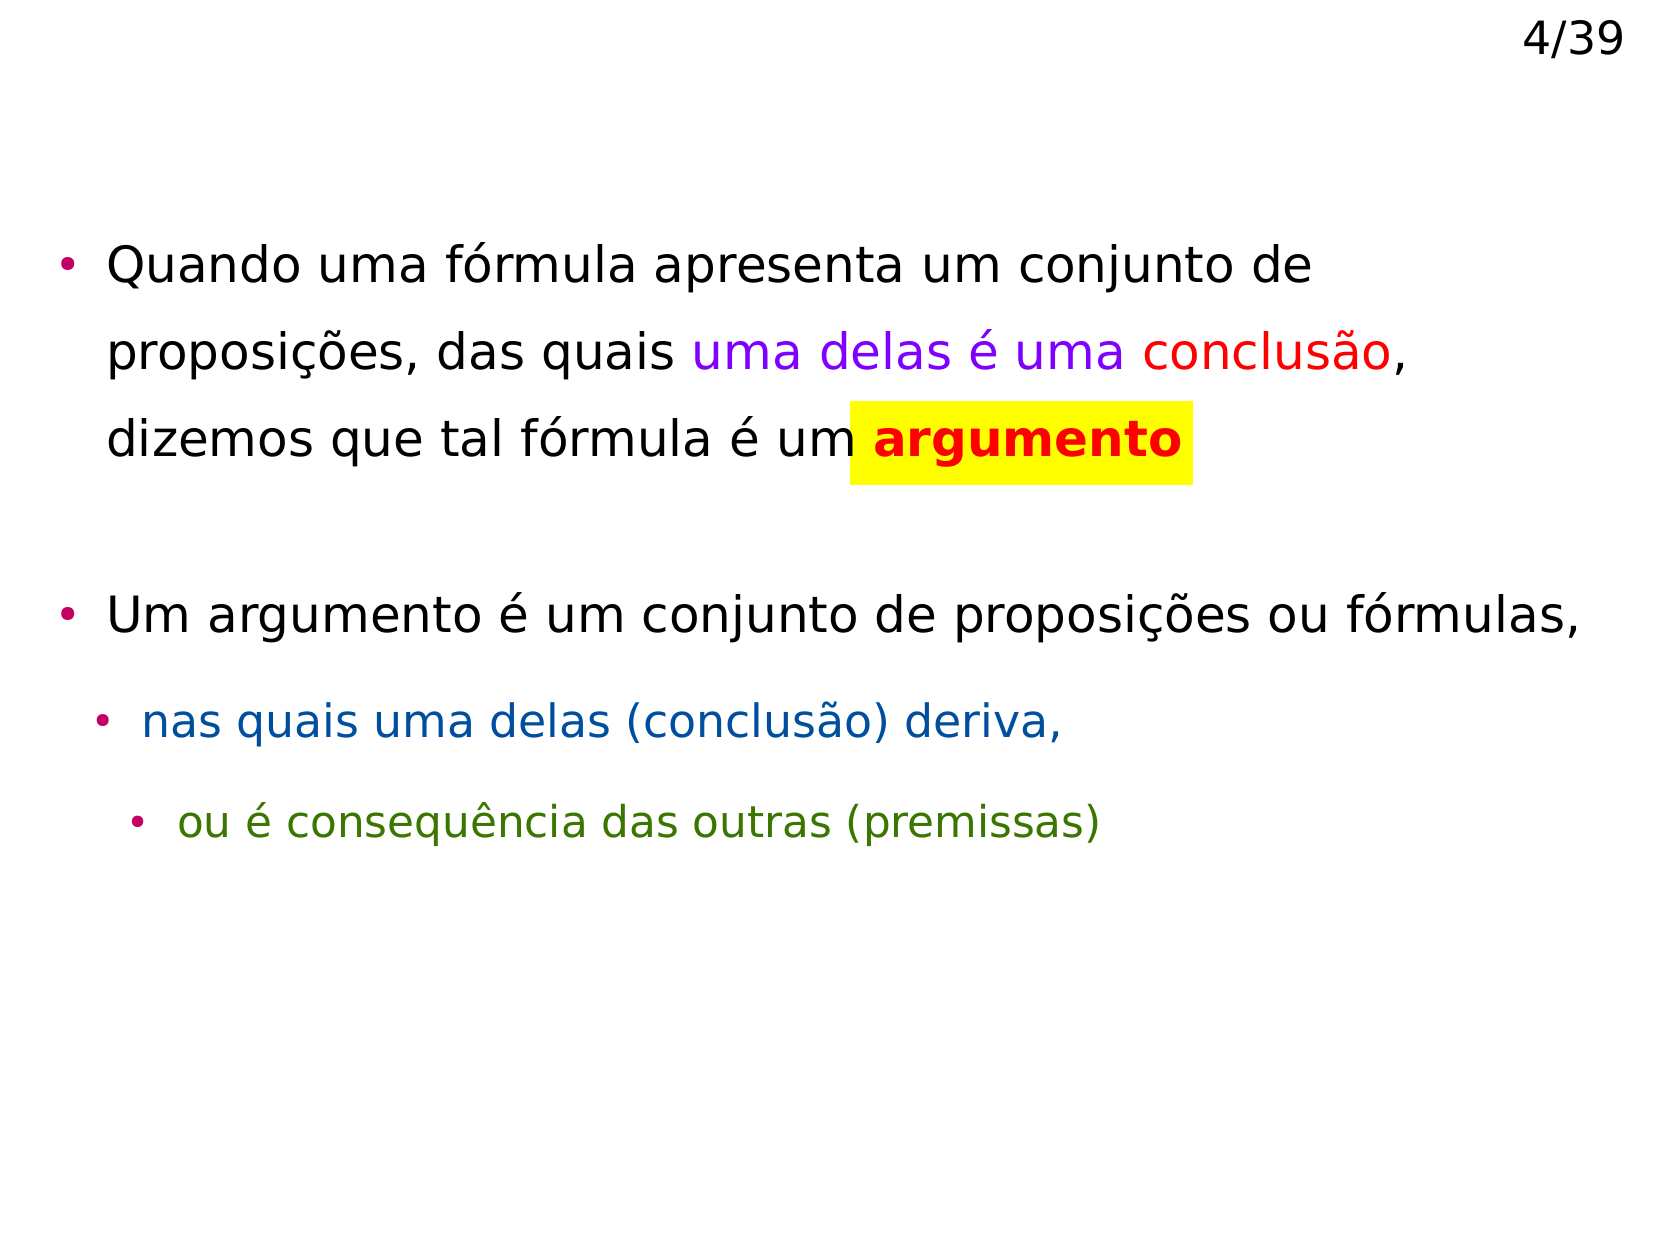

4
#
Quando uma fórmula apresenta um conjunto de proposições, das quais uma delas é uma conclusão, dizemos que tal fórmula é um argumento
Um argumento é um conjunto de proposições ou fórmulas,
nas quais uma delas (conclusão) deriva,
ou é consequência das outras (premissas)